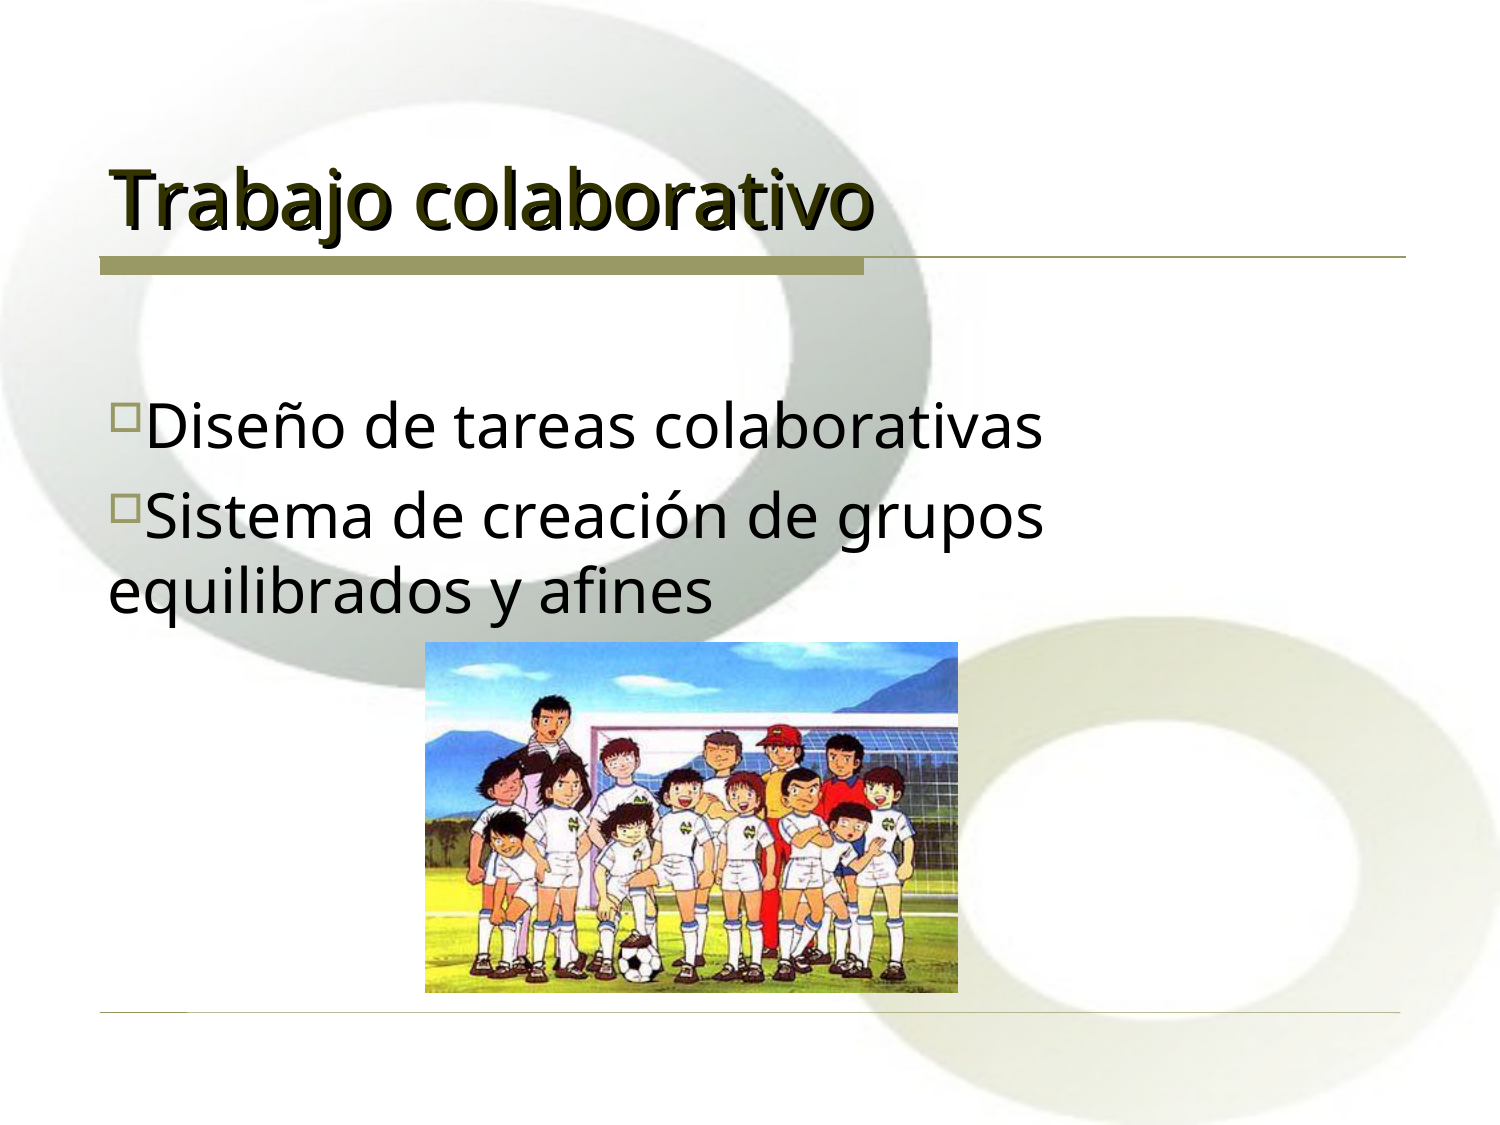

# Trabajo colaborativo
Diseño de tareas colaborativas
Sistema de creación de grupos equilibrados y afines